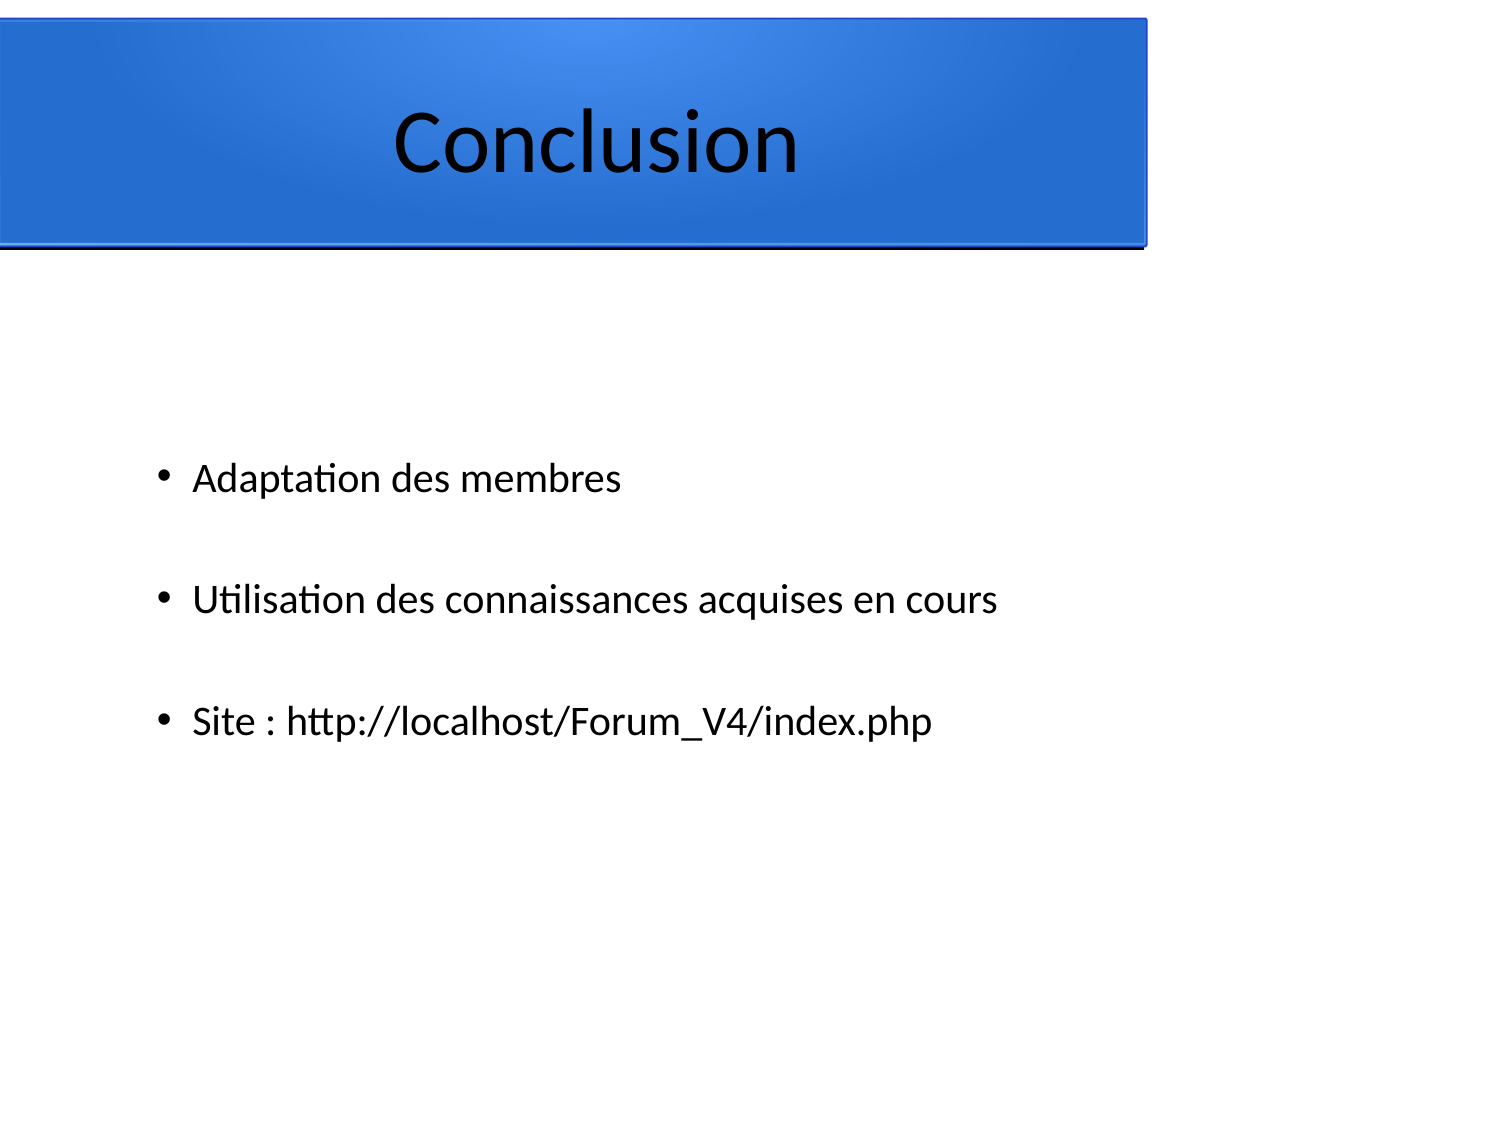

# Conclusion
Adaptation des membres
Utilisation des connaissances acquises en cours
Site : http://localhost/Forum_V4/index.php